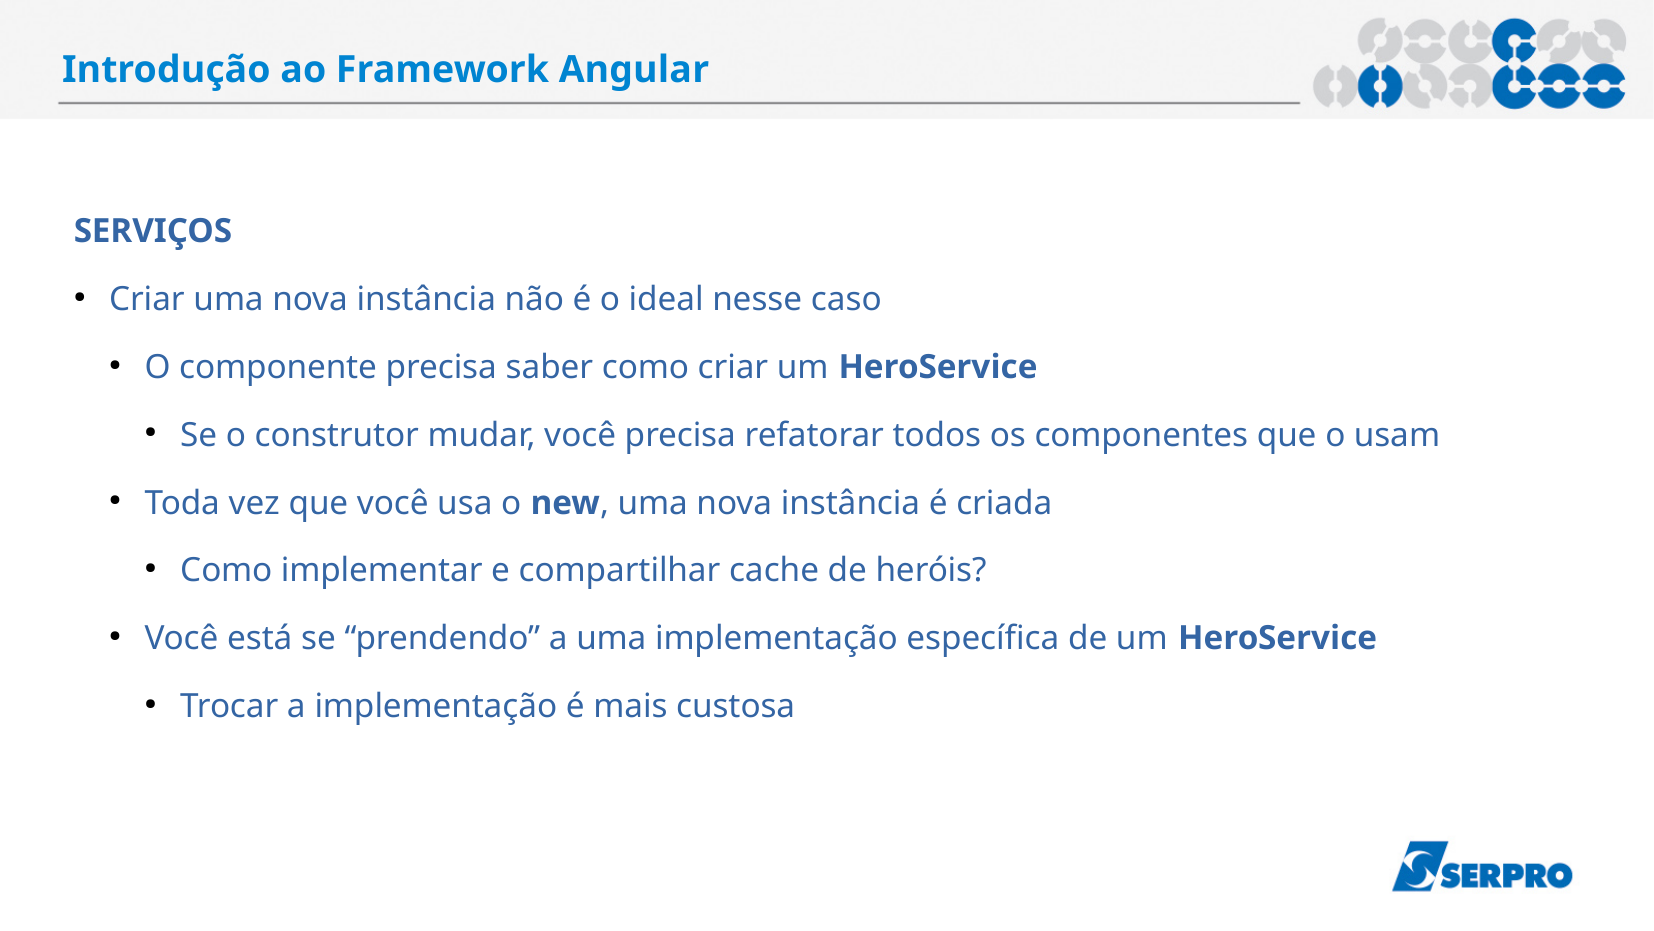

Introdução ao Framework Angular
SERVIÇOS
Criar uma nova instância não é o ideal nesse caso
O componente precisa saber como criar um HeroService
Se o construtor mudar, você precisa refatorar todos os componentes que o usam
Toda vez que você usa o new, uma nova instância é criada
Como implementar e compartilhar cache de heróis?
Você está se “prendendo” a uma implementação específica de um HeroService
Trocar a implementação é mais custosa